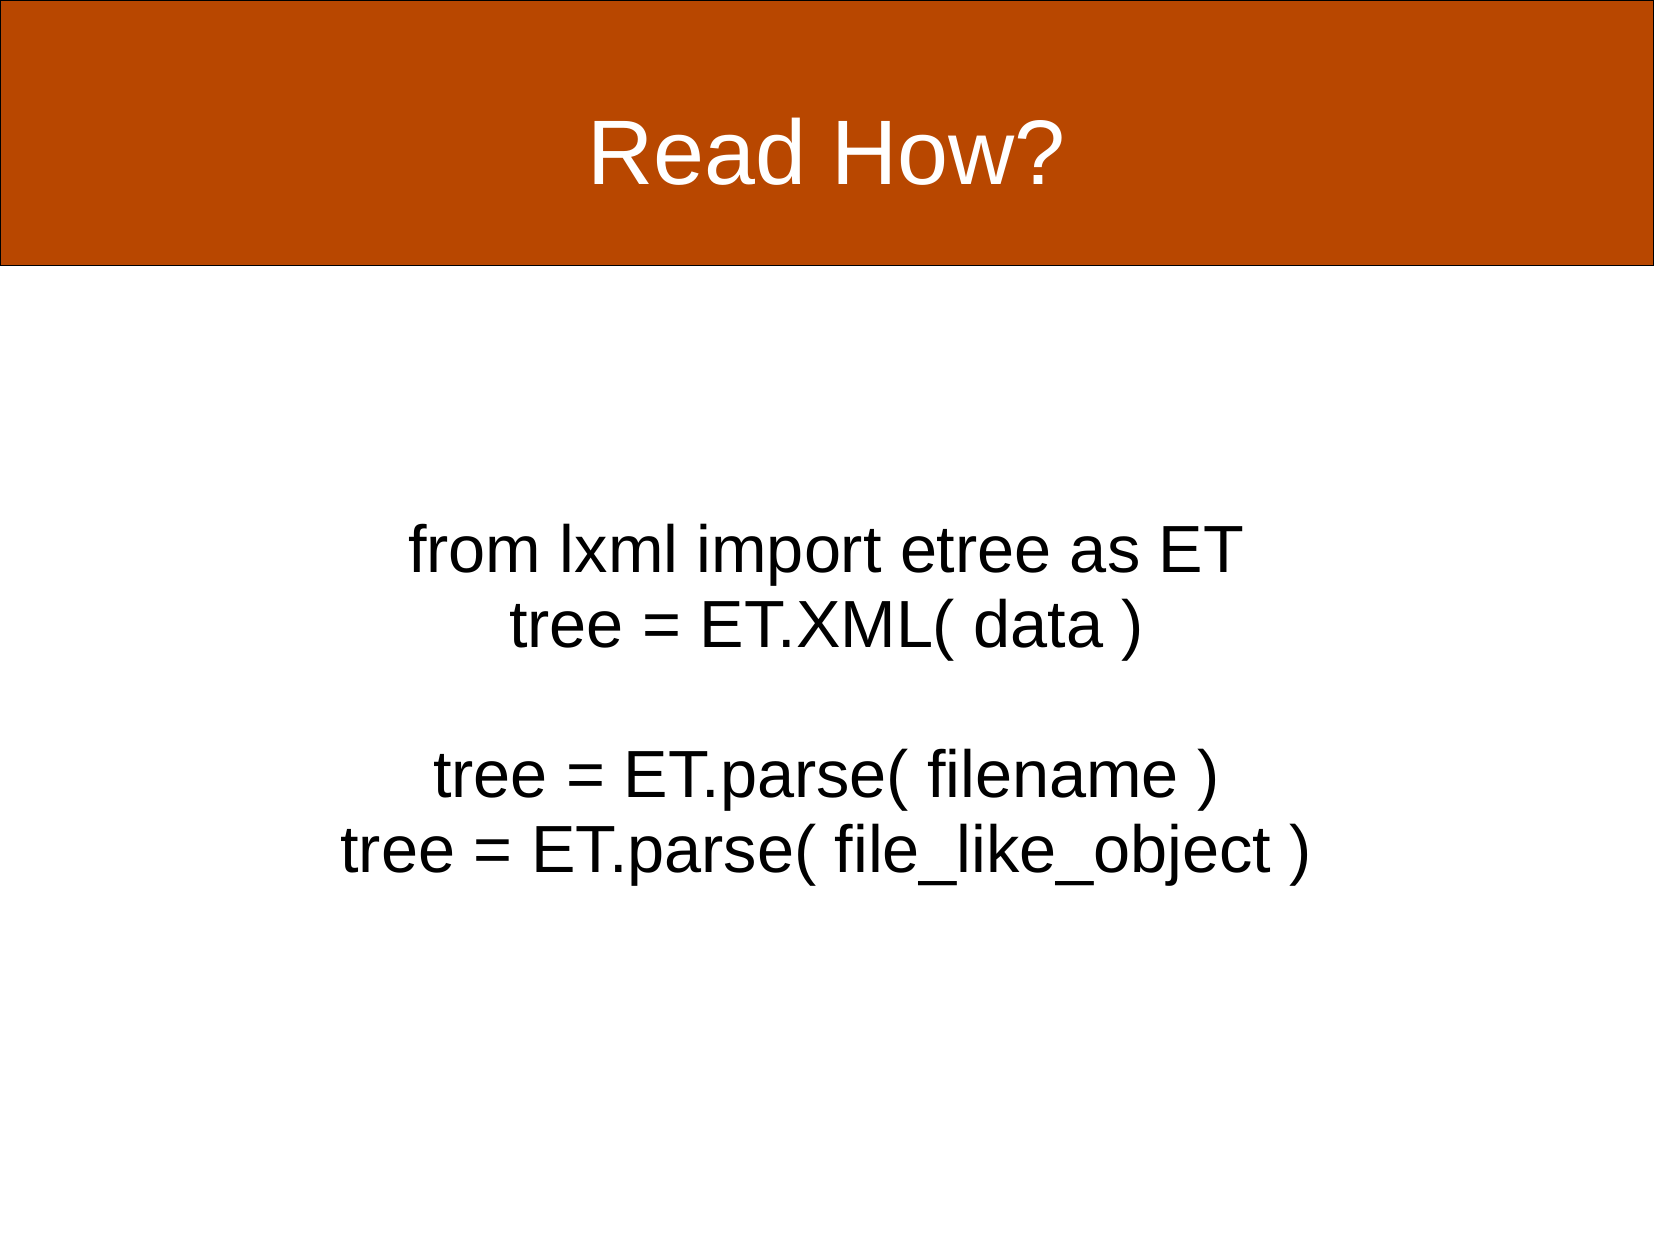

# Read How?
from lxml import etree as ET
tree = ET.XML( data )
tree = ET.parse( filename )
tree = ET.parse( file_like_object )